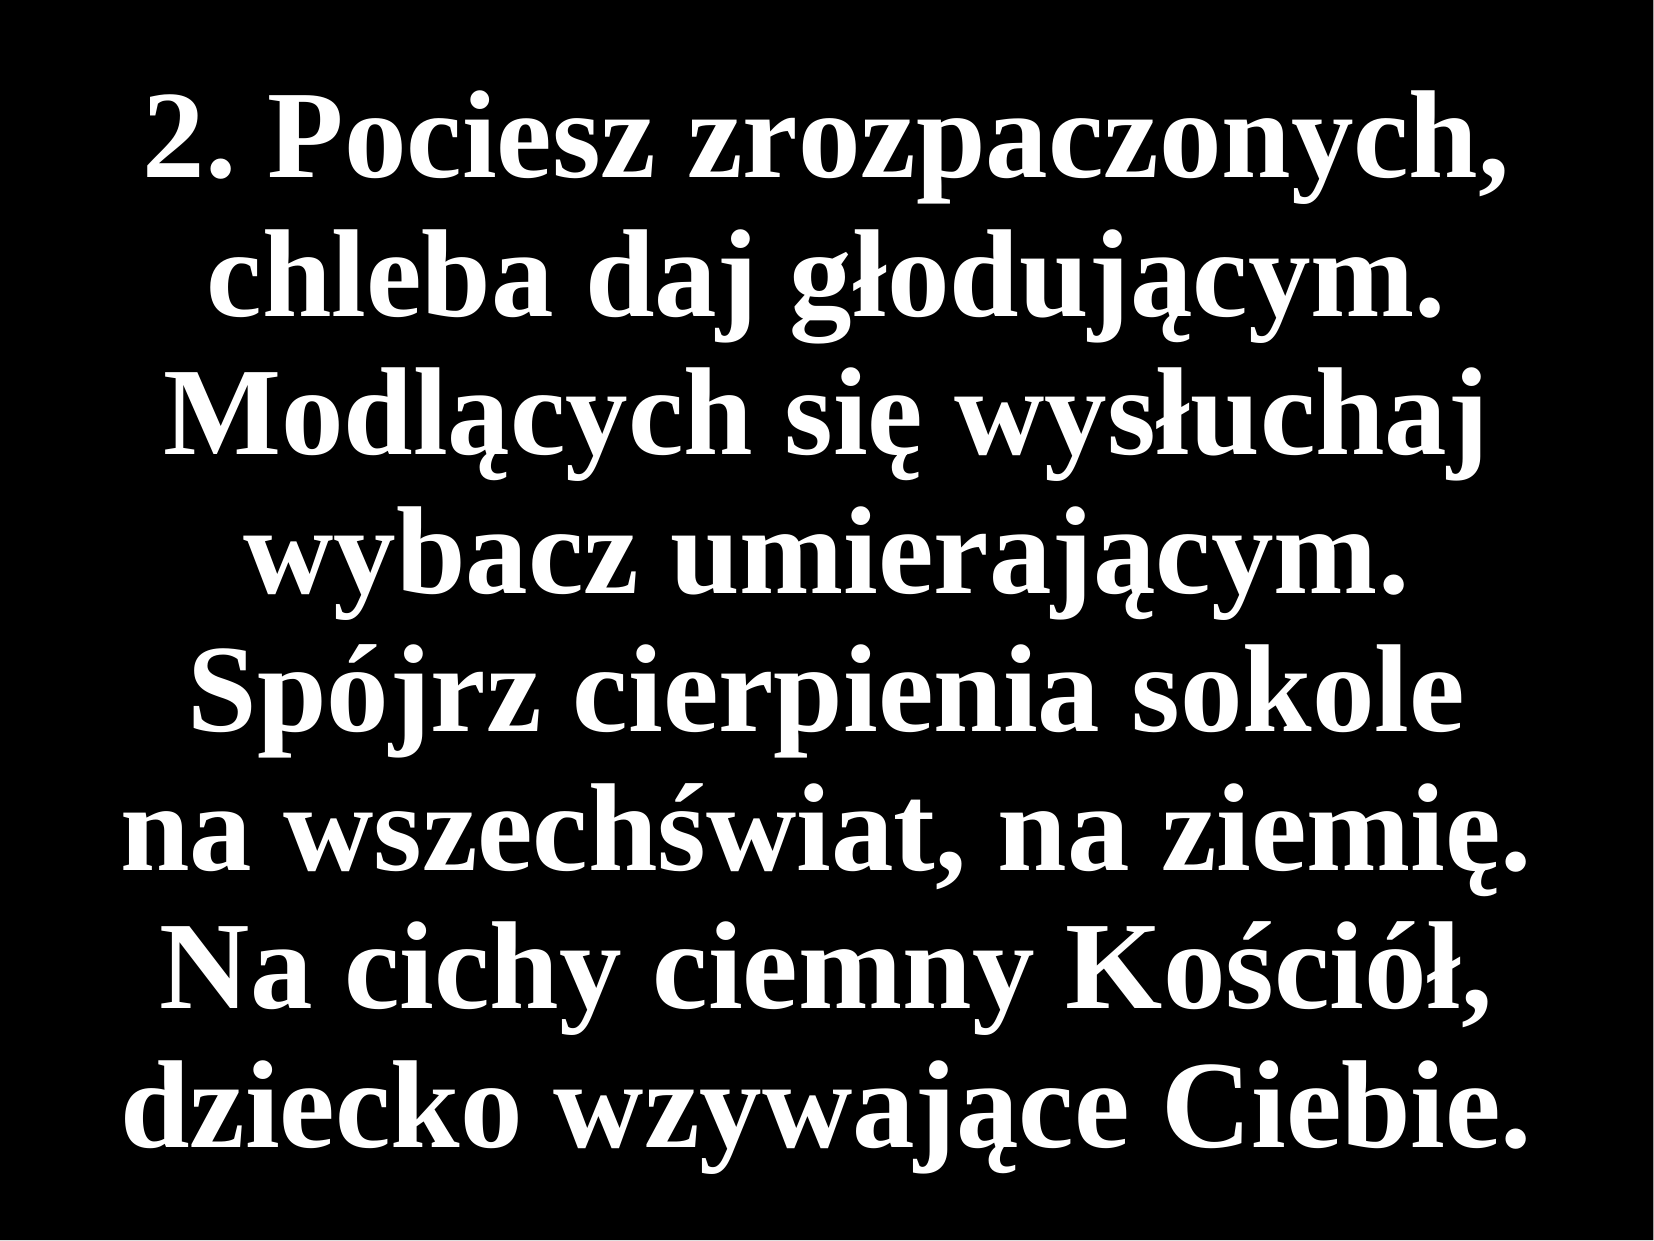

# 2. Pociesz zrozpaczonych, chleba daj głodującym. Modlących się wysłuchaj wybacz umierającym. Spójrz cierpienia sokole na wszechświat, na ziemię. Na cichy ciemny Kościół, dziecko wzywające Ciebie.